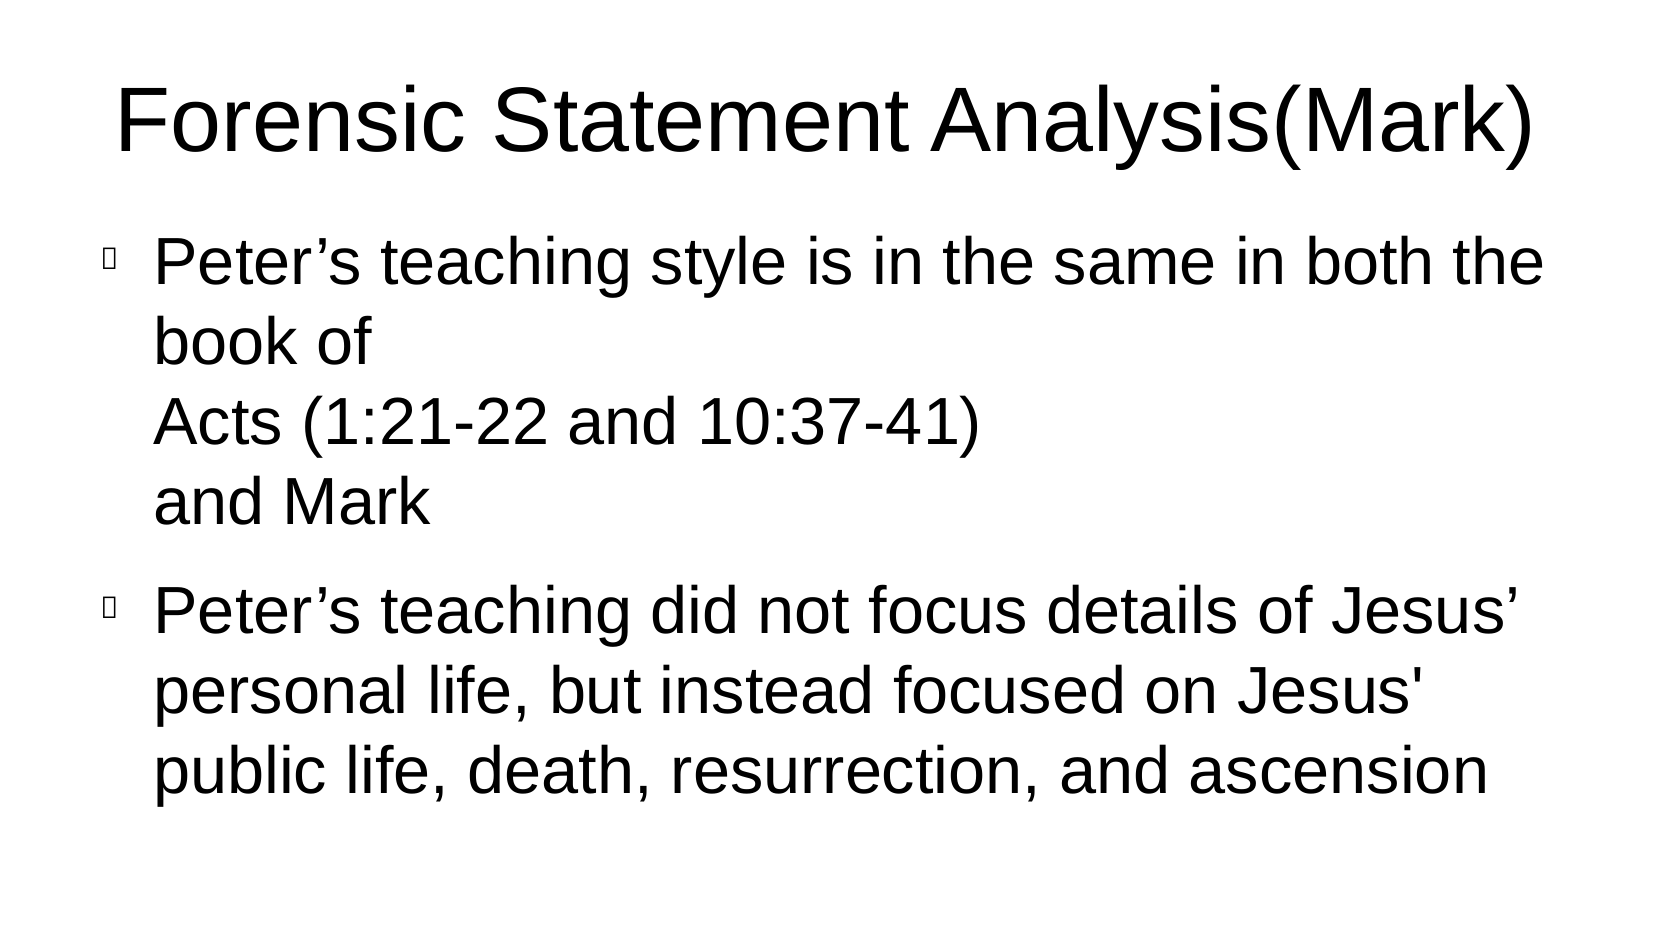

# Forensic Statement Analysis(Mark)
Peter’s teaching style is in the same in both the book of
Acts (1:21-22 and 10:37-41)
and Mark
Peter’s teaching did not focus details of Jesus’ personal life, but instead focused on Jesus' public life, death, resurrection, and ascension